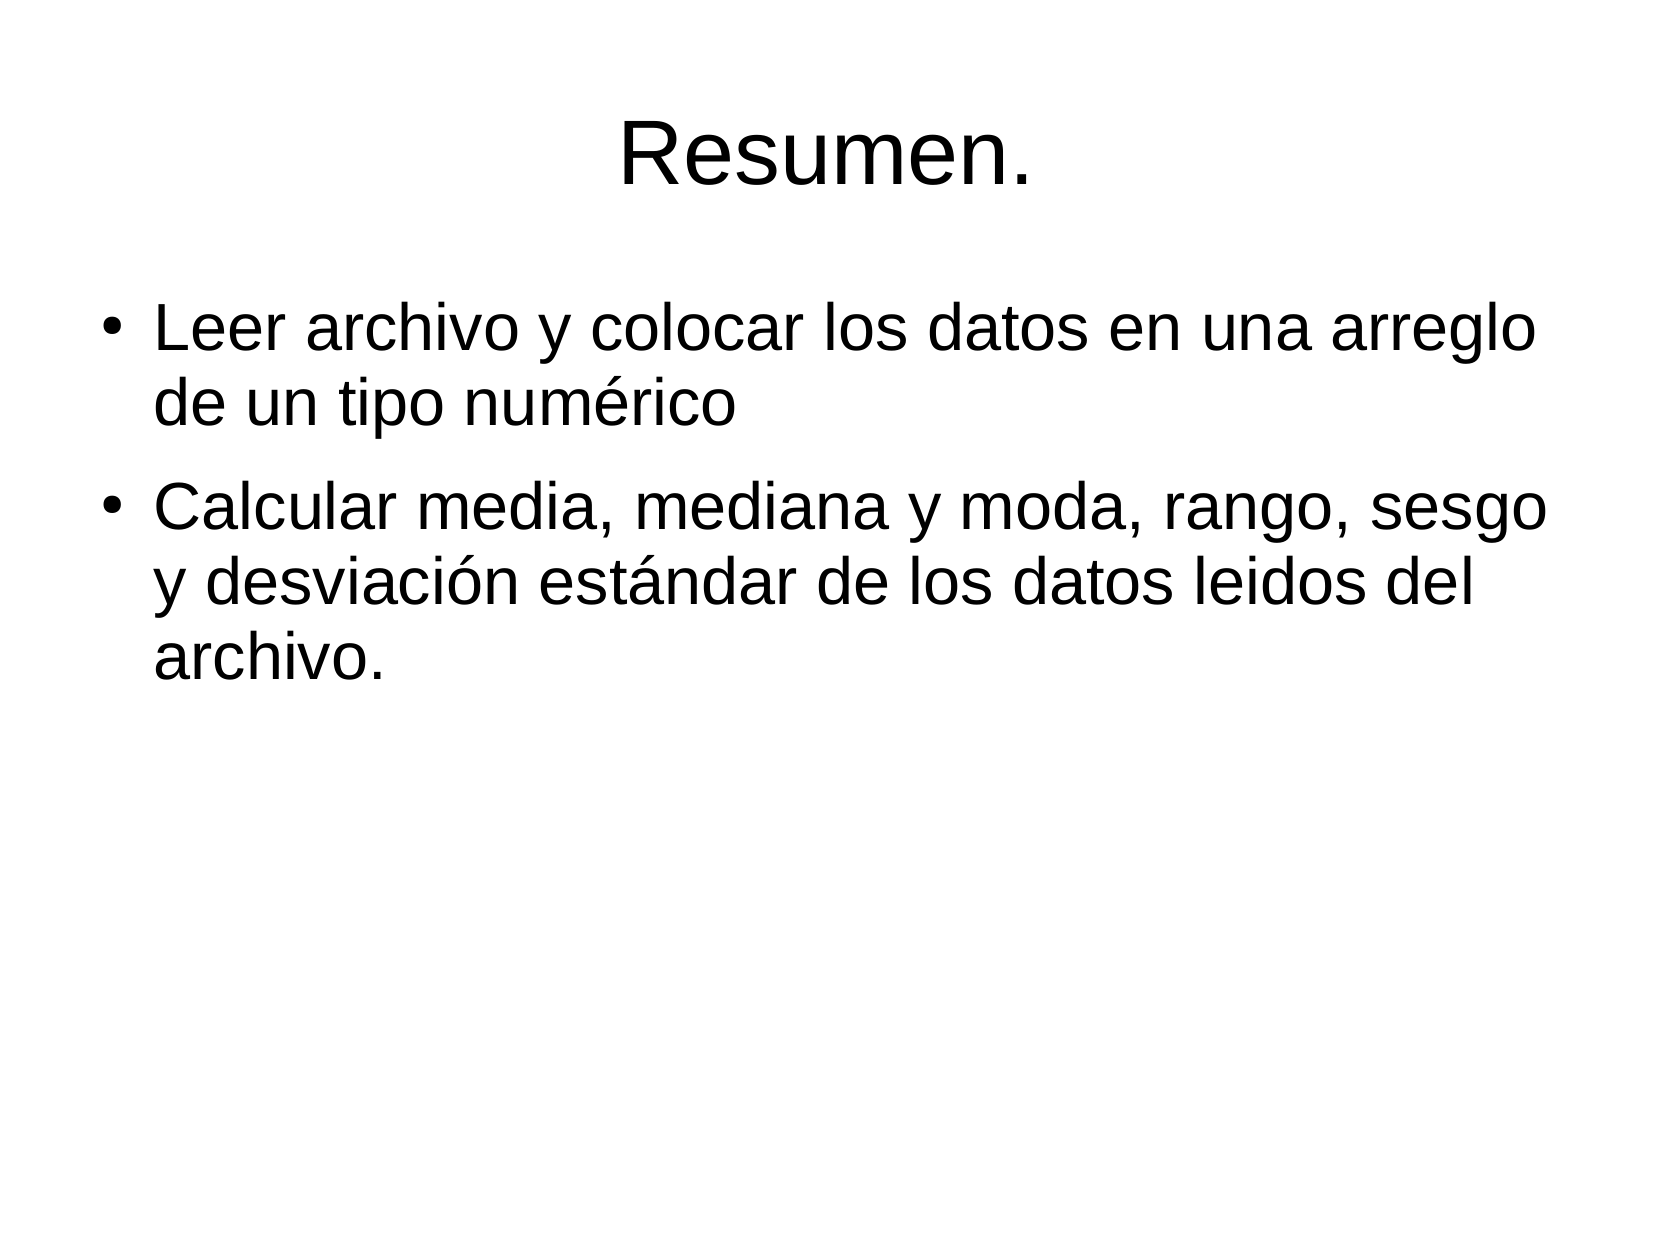

# Resumen.
Leer archivo y colocar los datos en una arreglo de un tipo numérico
Calcular media, mediana y moda, rango, sesgo y desviación estándar de los datos leidos del archivo.